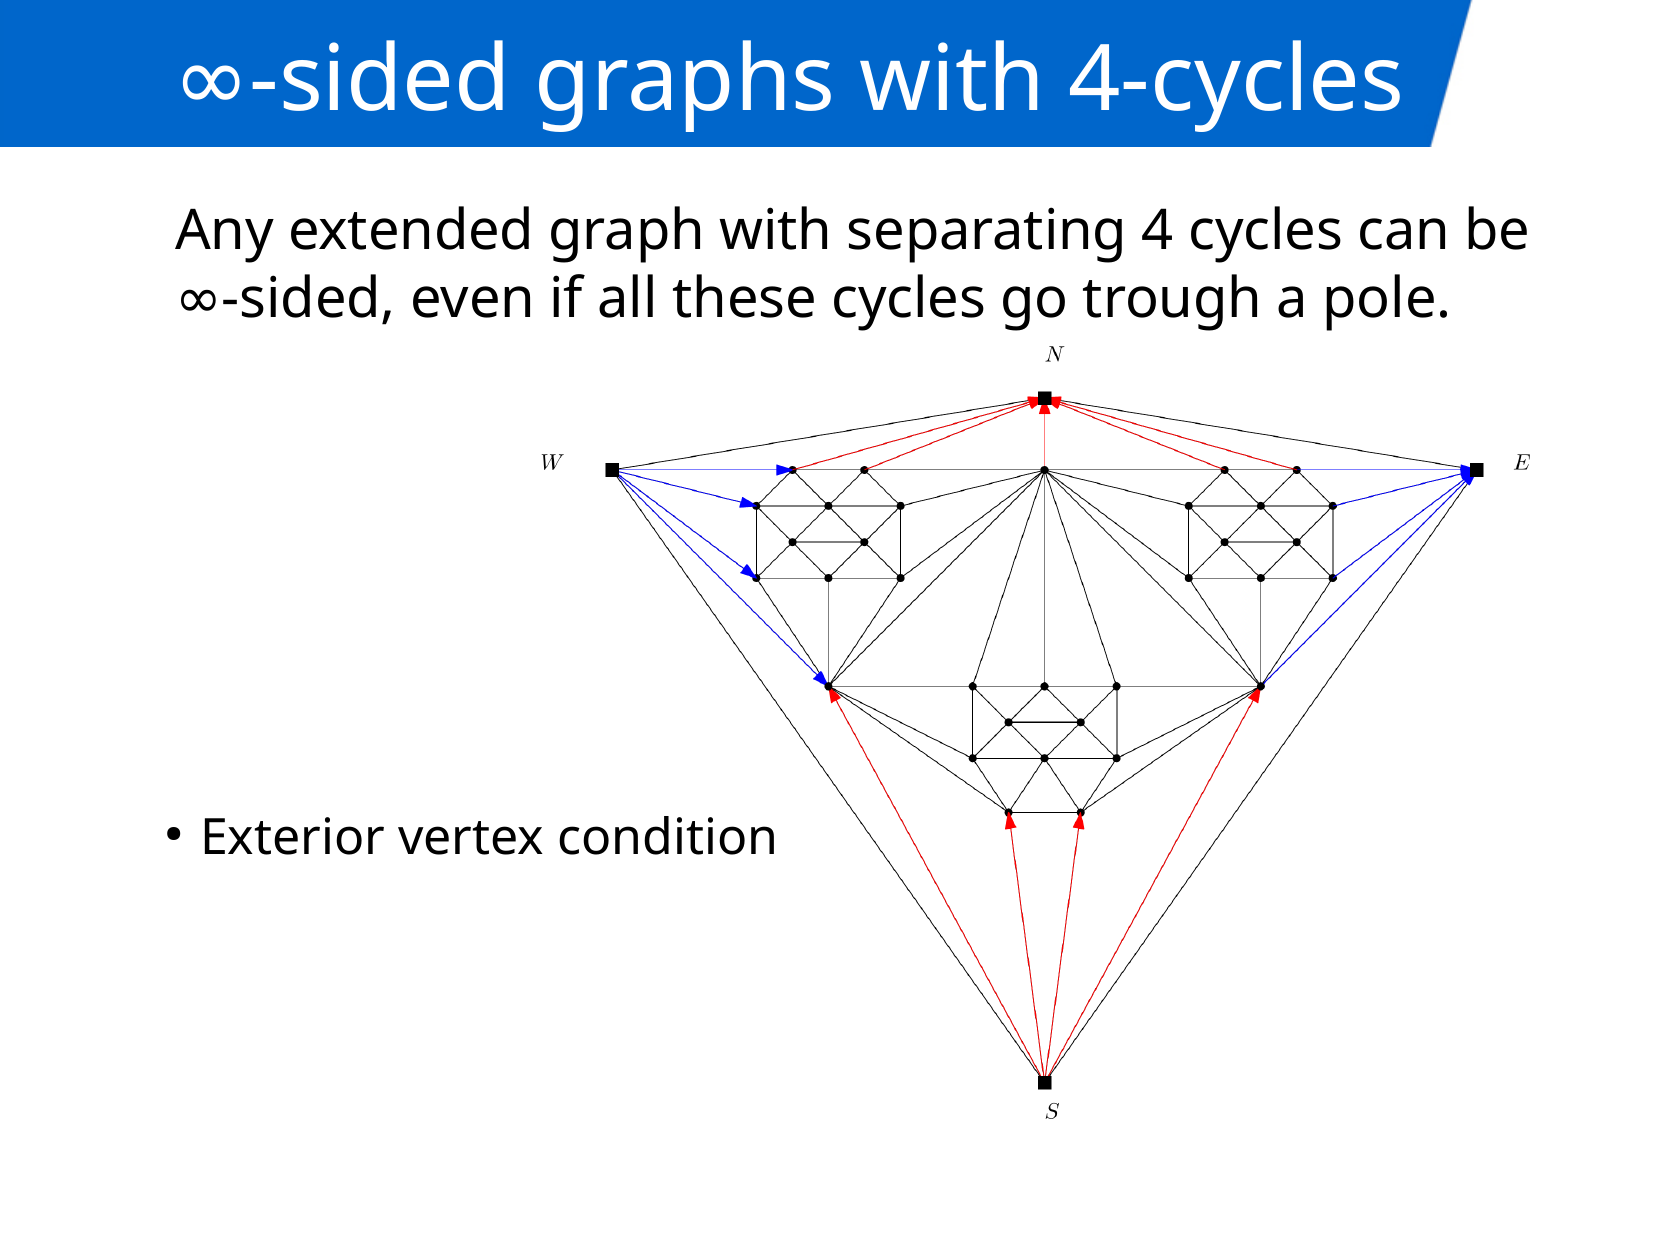

# ∞-sided graphs with 4-cycles
Any extended graph with separating 4 cycles can be ∞-sided, even if all these cycles go trough a pole.
Exterior vertex condition